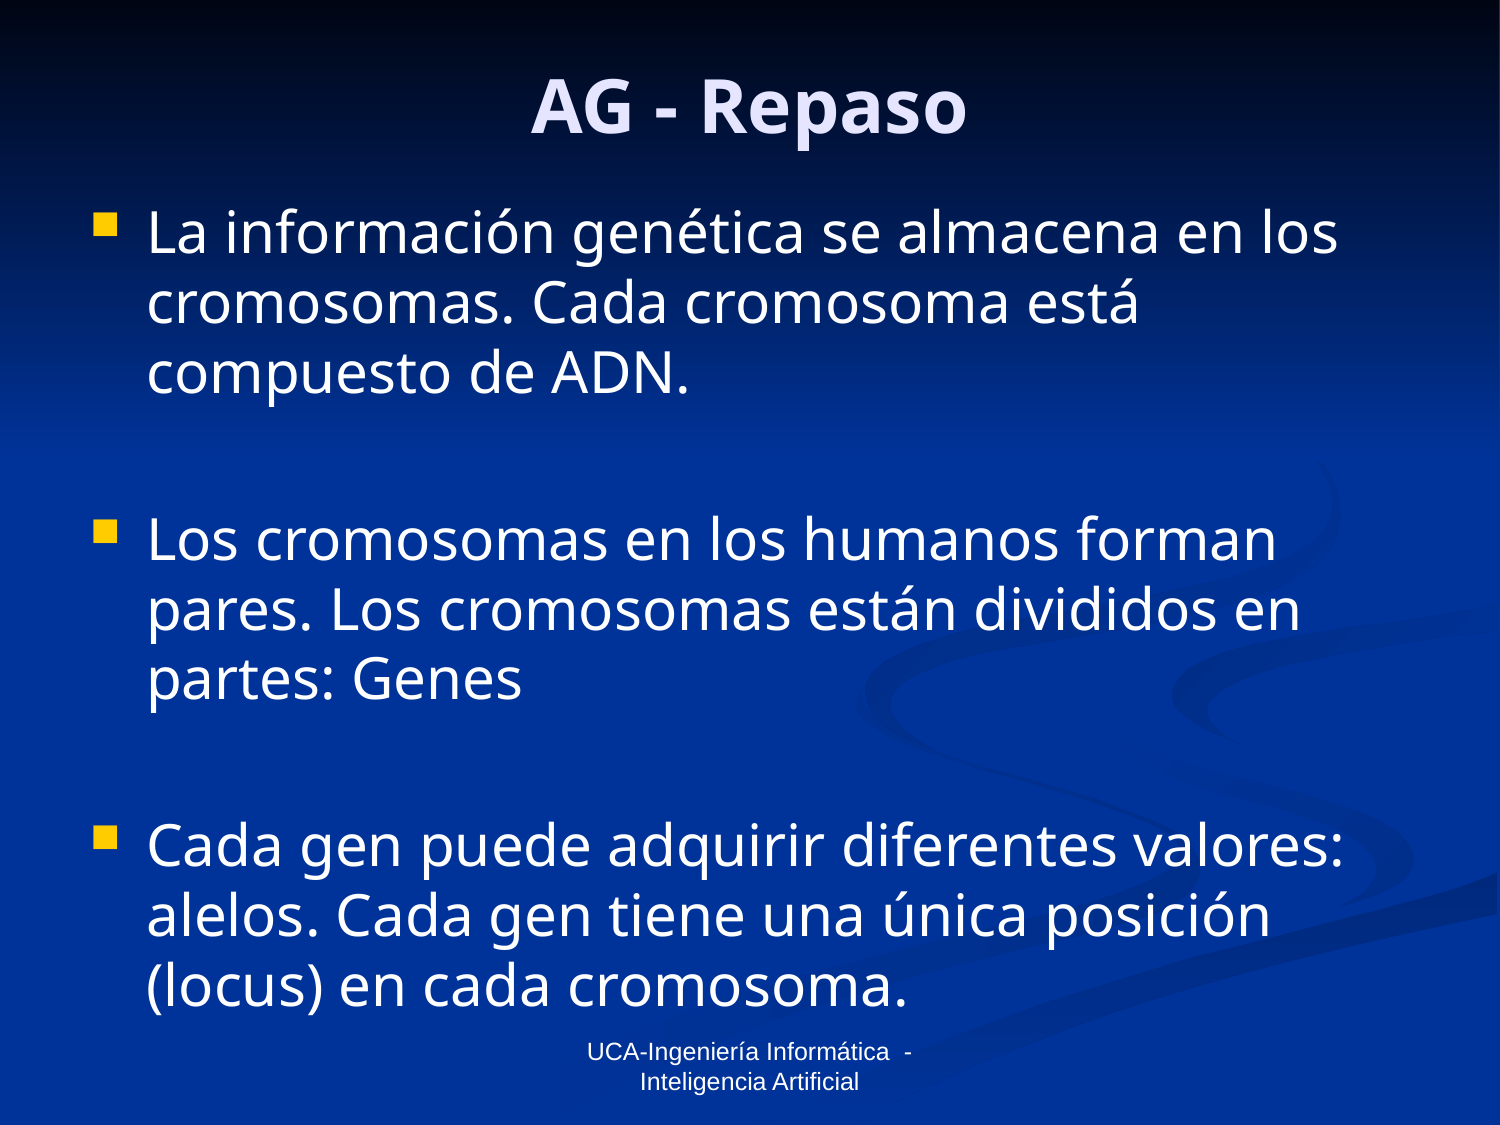

# AG - Repaso
La información genética se almacena en los cromosomas. Cada cromosoma está compuesto de ADN.
Los cromosomas en los humanos forman pares. Los cromosomas están divididos en partes: Genes
Cada gen puede adquirir diferentes valores: alelos. Cada gen tiene una única posición (locus) en cada cromosoma.
UCA-Ingeniería Informática - Inteligencia Artificial